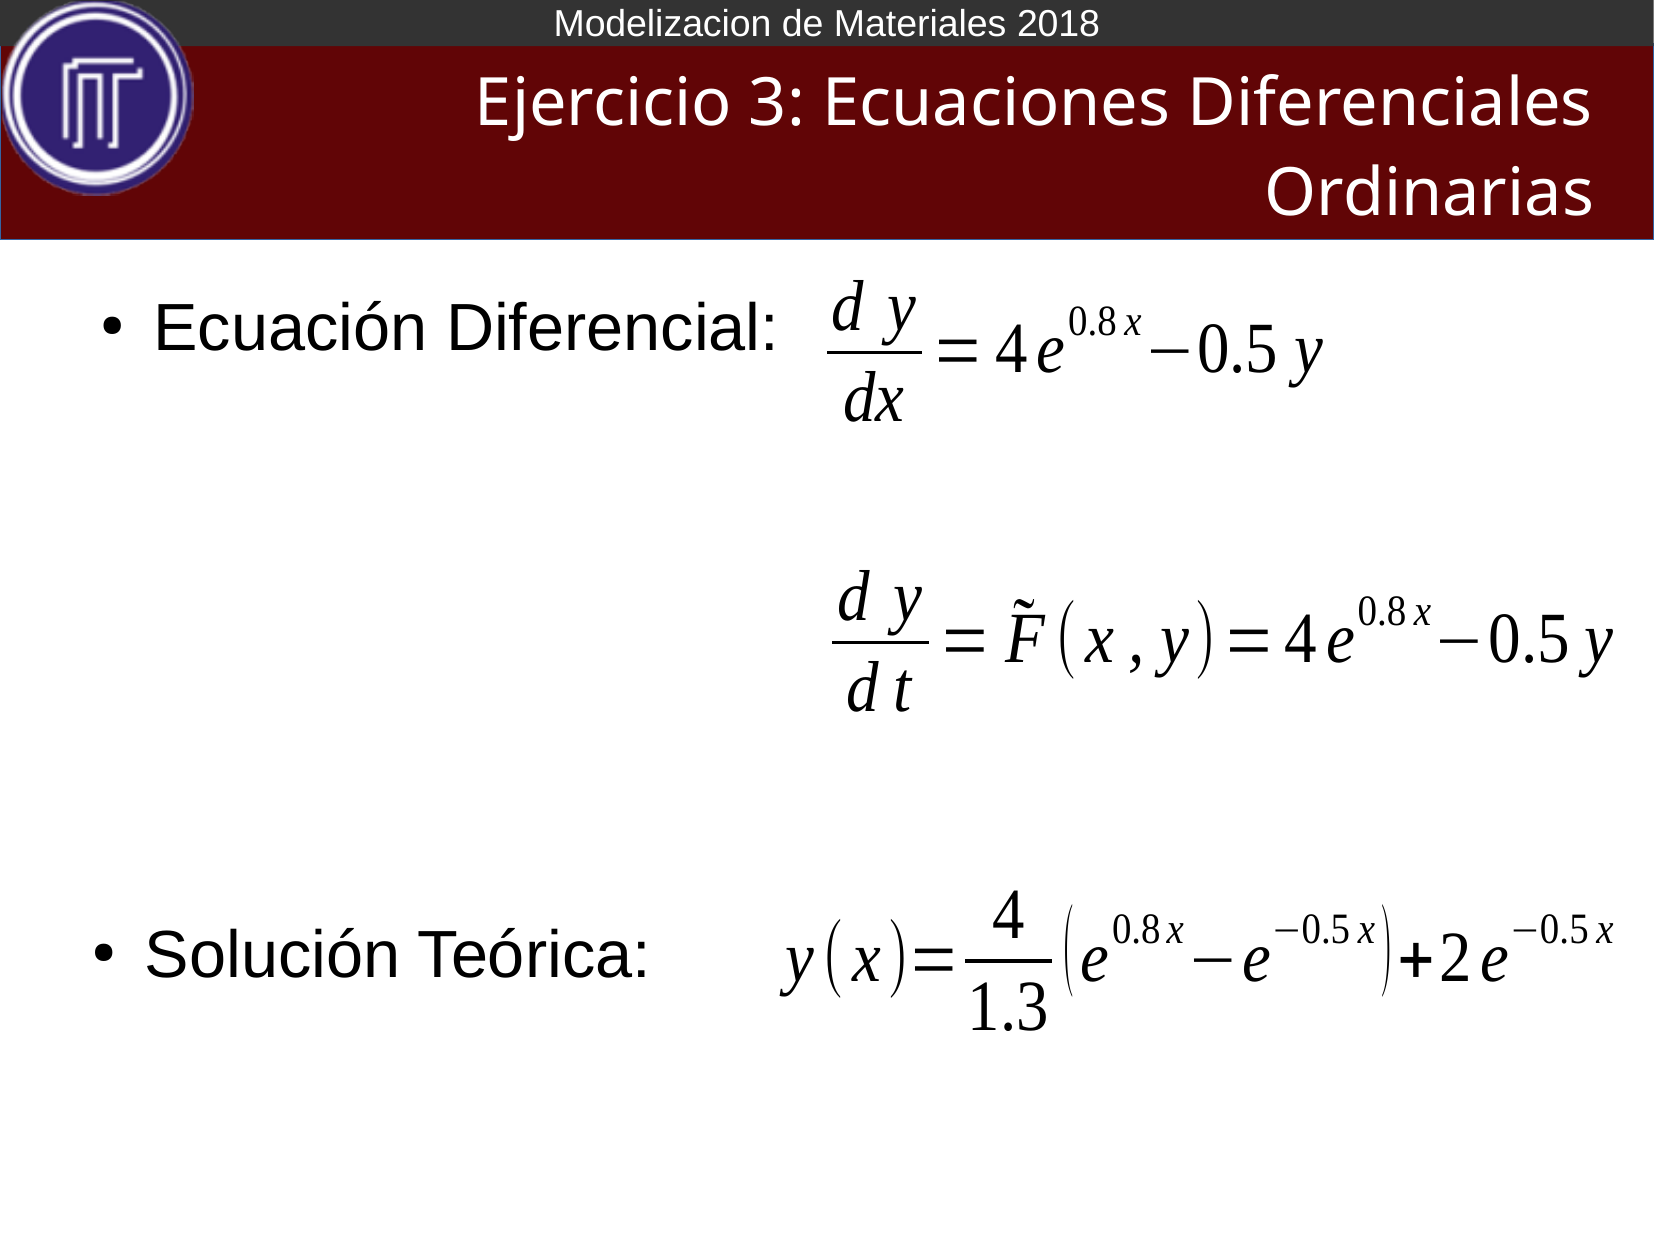

# Ejercicio 3: Ecuaciones Diferenciales Ordinarias
Ecuación Diferencial:
Solución Teórica: